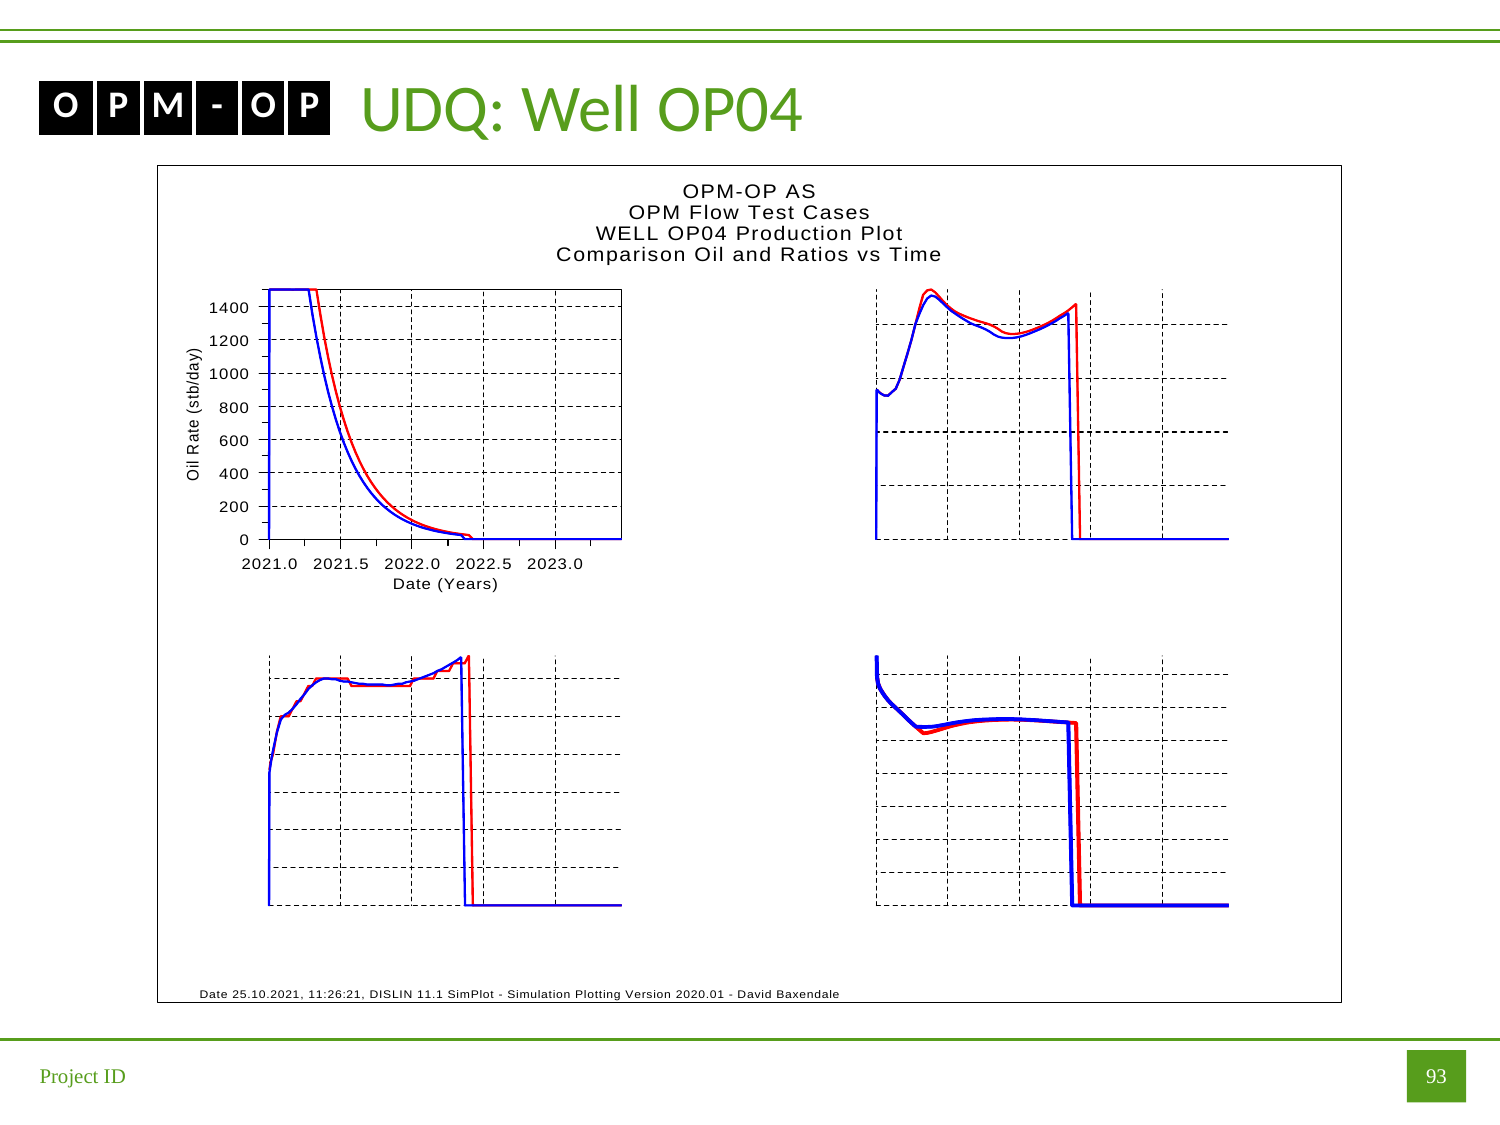

# UDQ: well OP04
Project ID
93